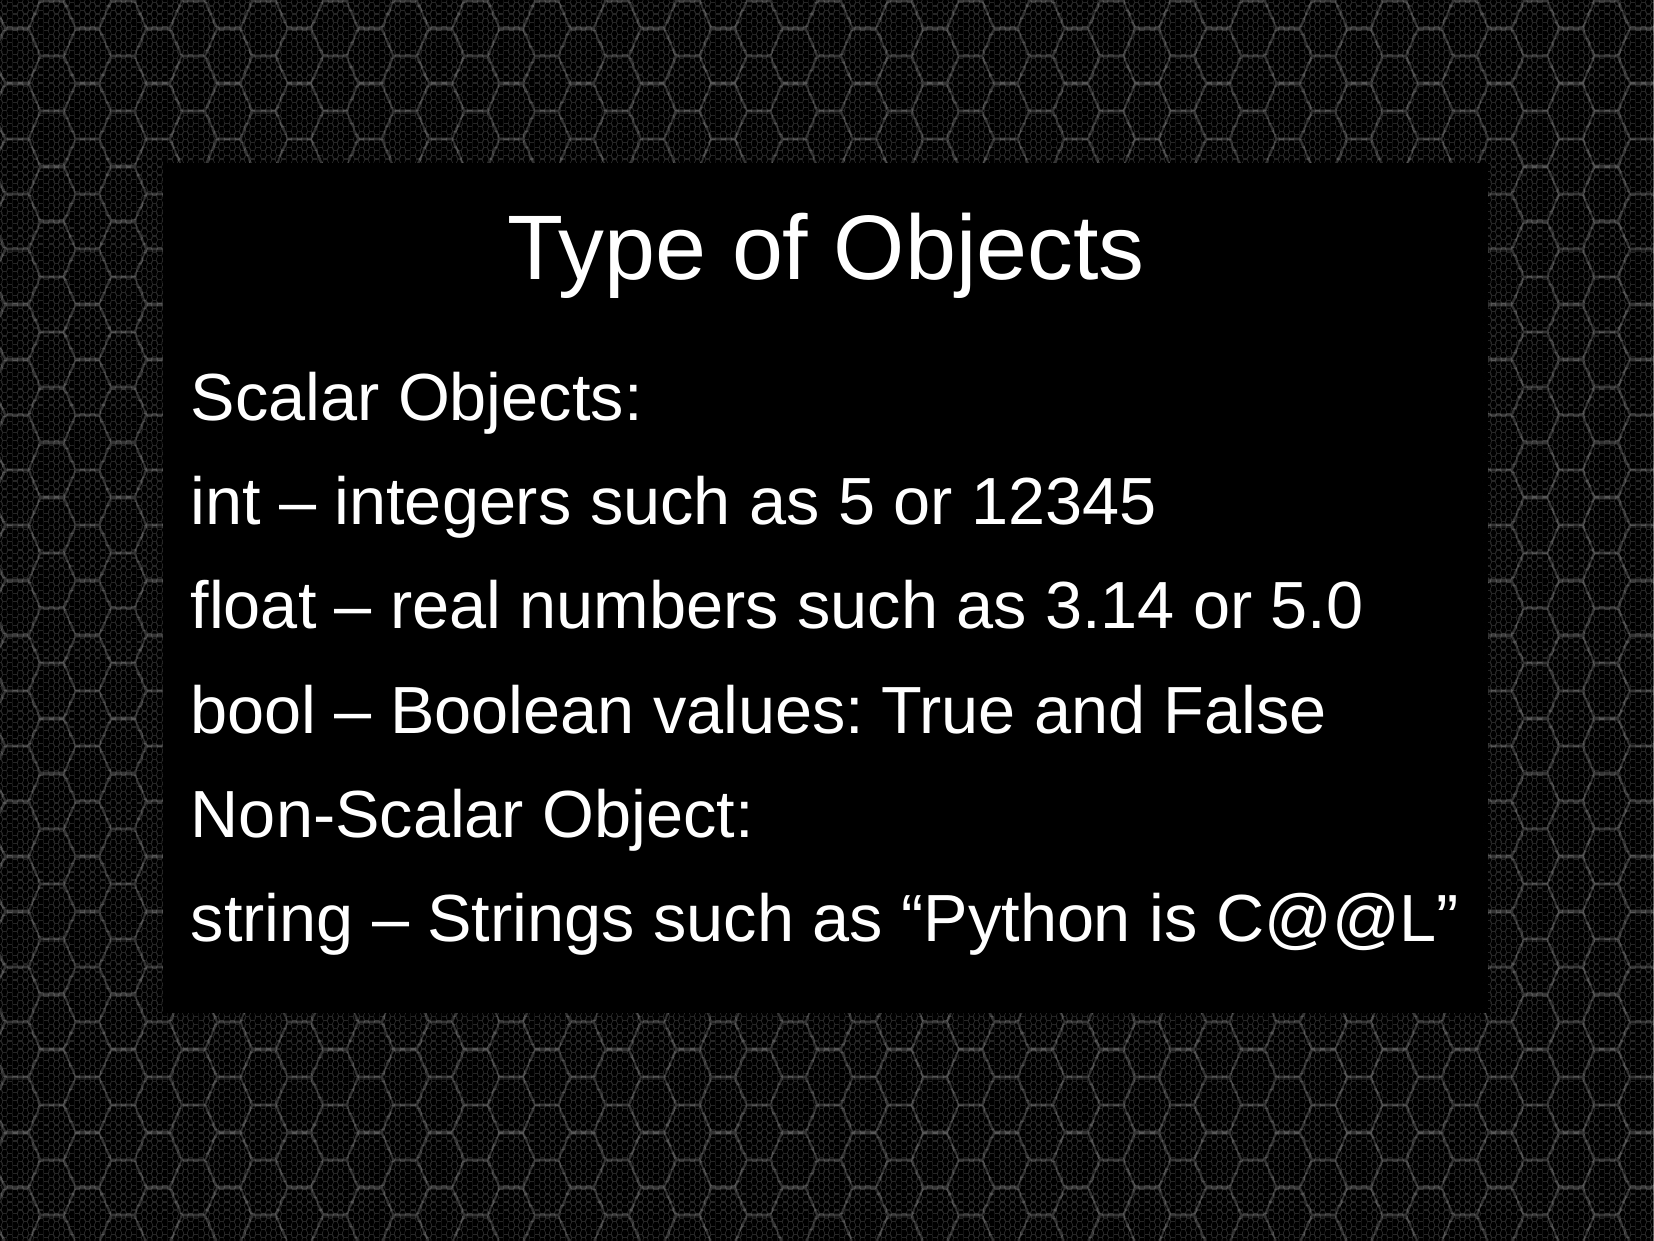

# Type of Objects
Scalar Objects:
int – integers such as 5 or 12345
float – real numbers such as 3.14 or 5.0
bool – Boolean values: True and False
Non-Scalar Object:
string – Strings such as “Python is C@@L”